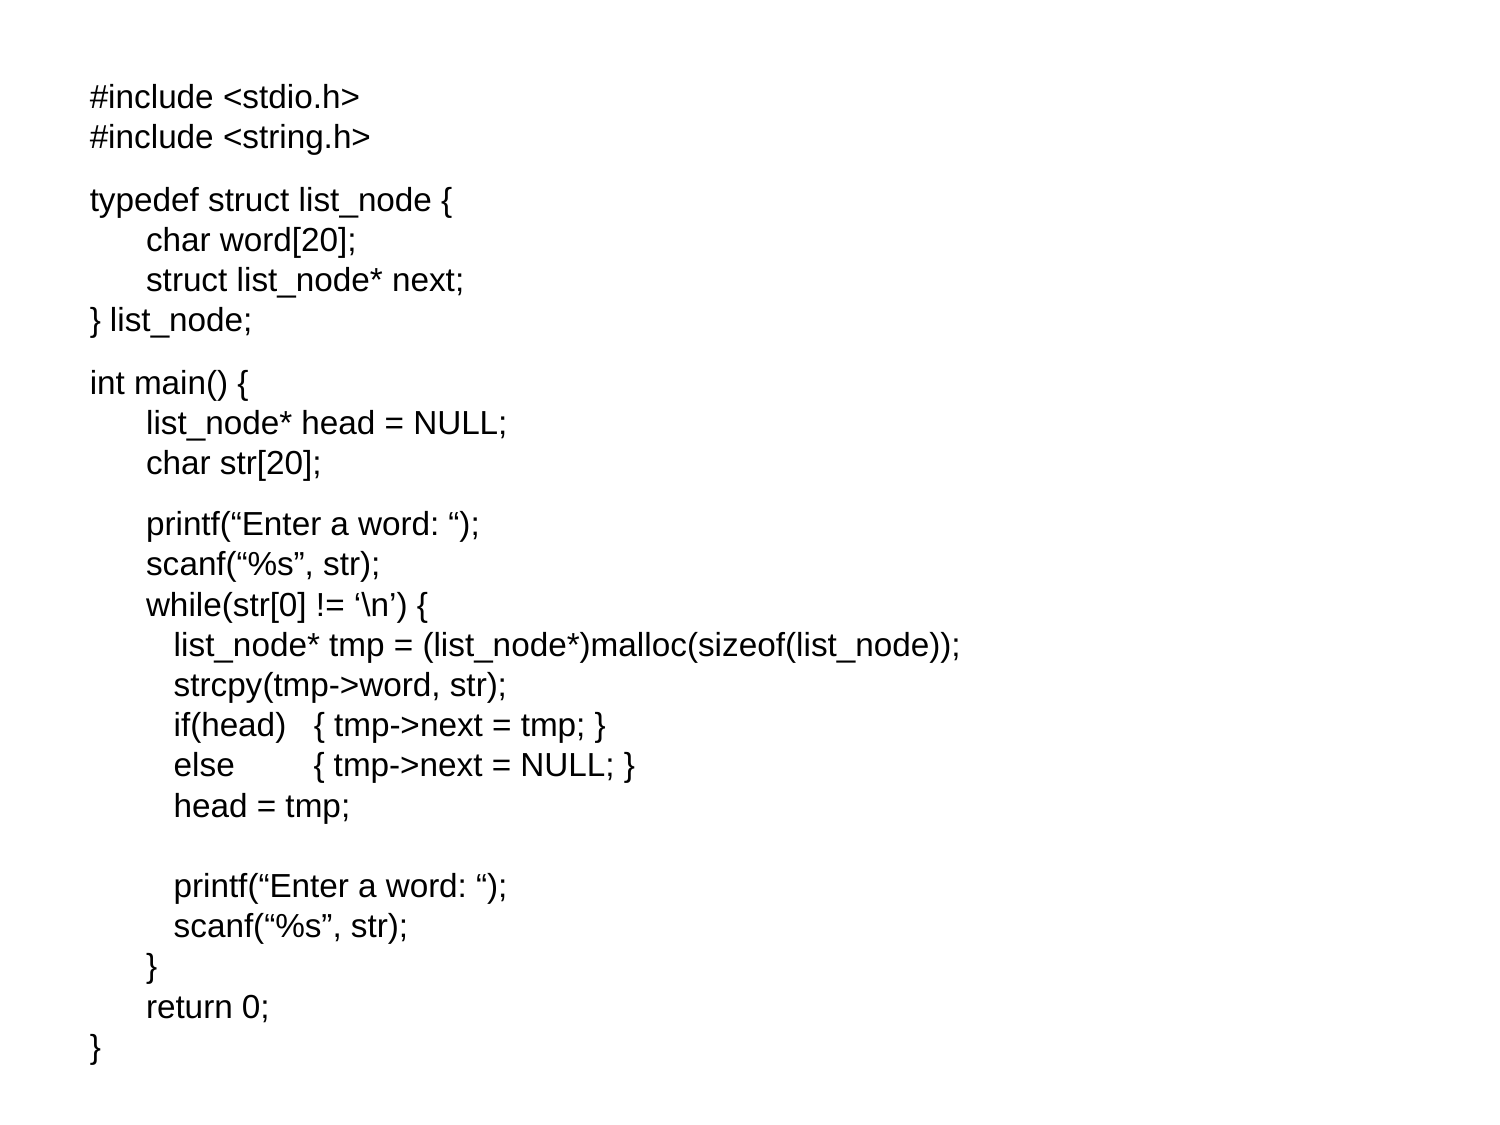

# #include <stdio.h>
#include <string.h>
typedef struct list_node {
	char word[20];
	struct list_node* next;
} list_node;
int main() {
	list_node* head = NULL;
	char str[20];
	printf(“Enter a word: “);
	scanf(“%s”, str);
	while(str[0] != ‘\n’) {
	 list_node* tmp = (list_node*)malloc(sizeof(list_node));
	 strcpy(tmp->word, str);
	 if(head) { tmp->next = tmp; }
	 else	 { tmp->next = NULL; }
	 head = tmp;
	 printf(“Enter a word: “);
	 scanf(“%s”, str);
	}
	return 0;
}